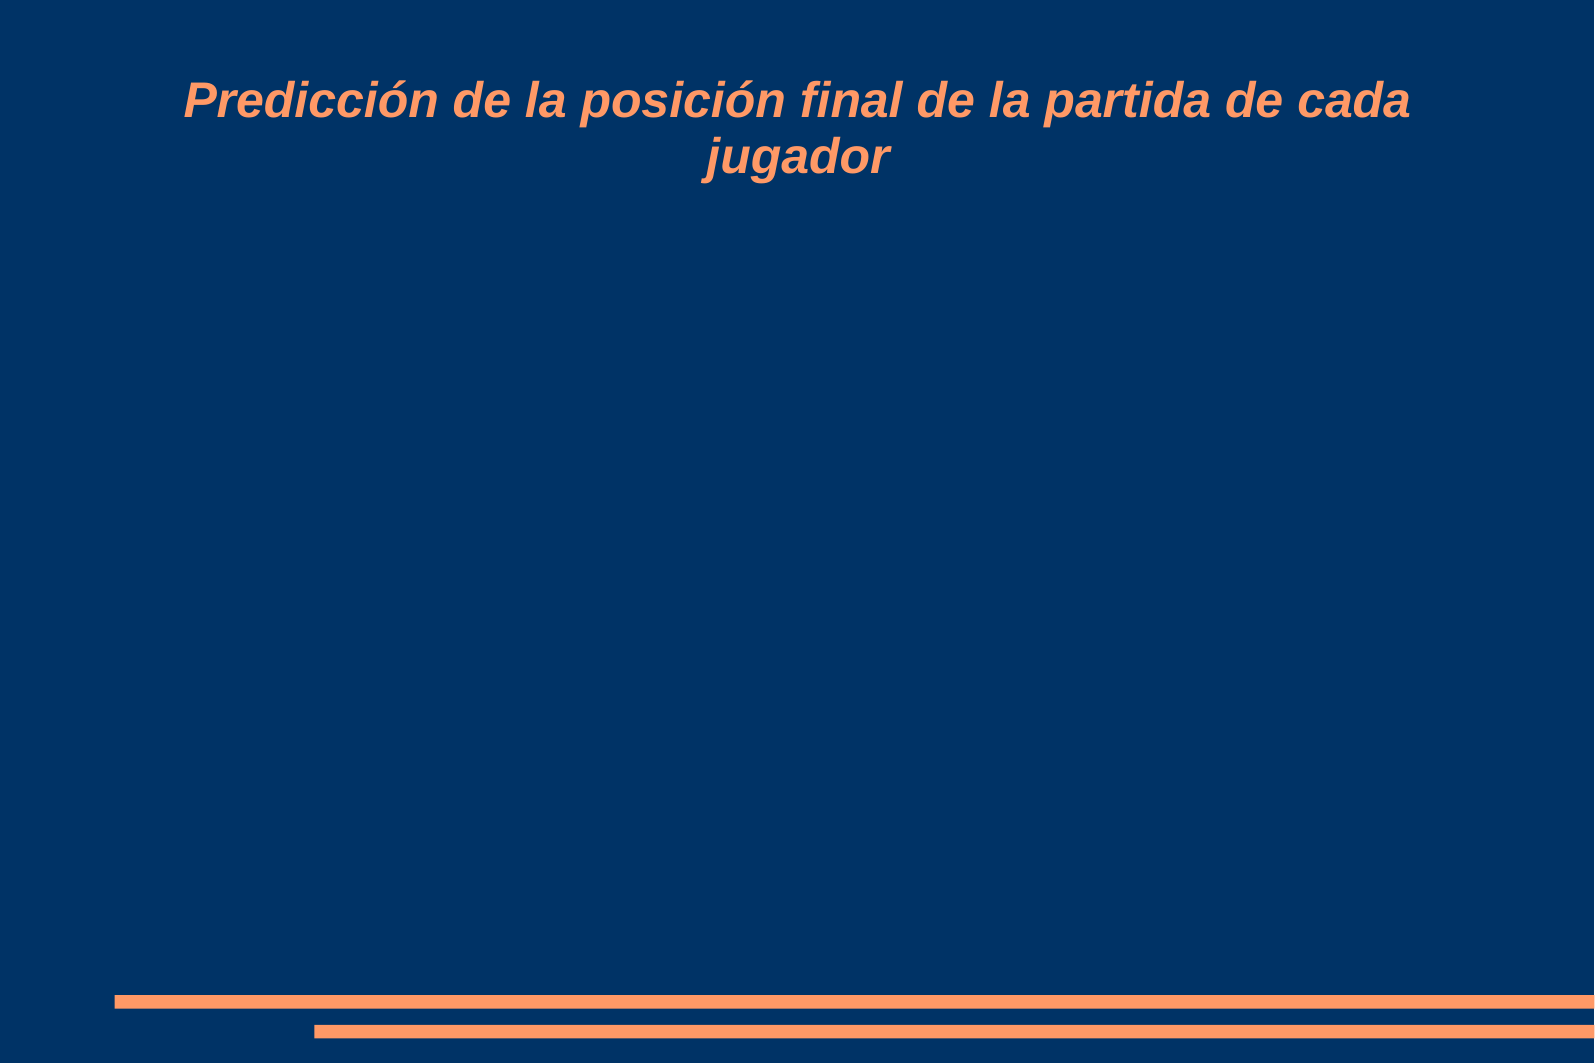

# Predicción de la posición final de la partida de cada jugador